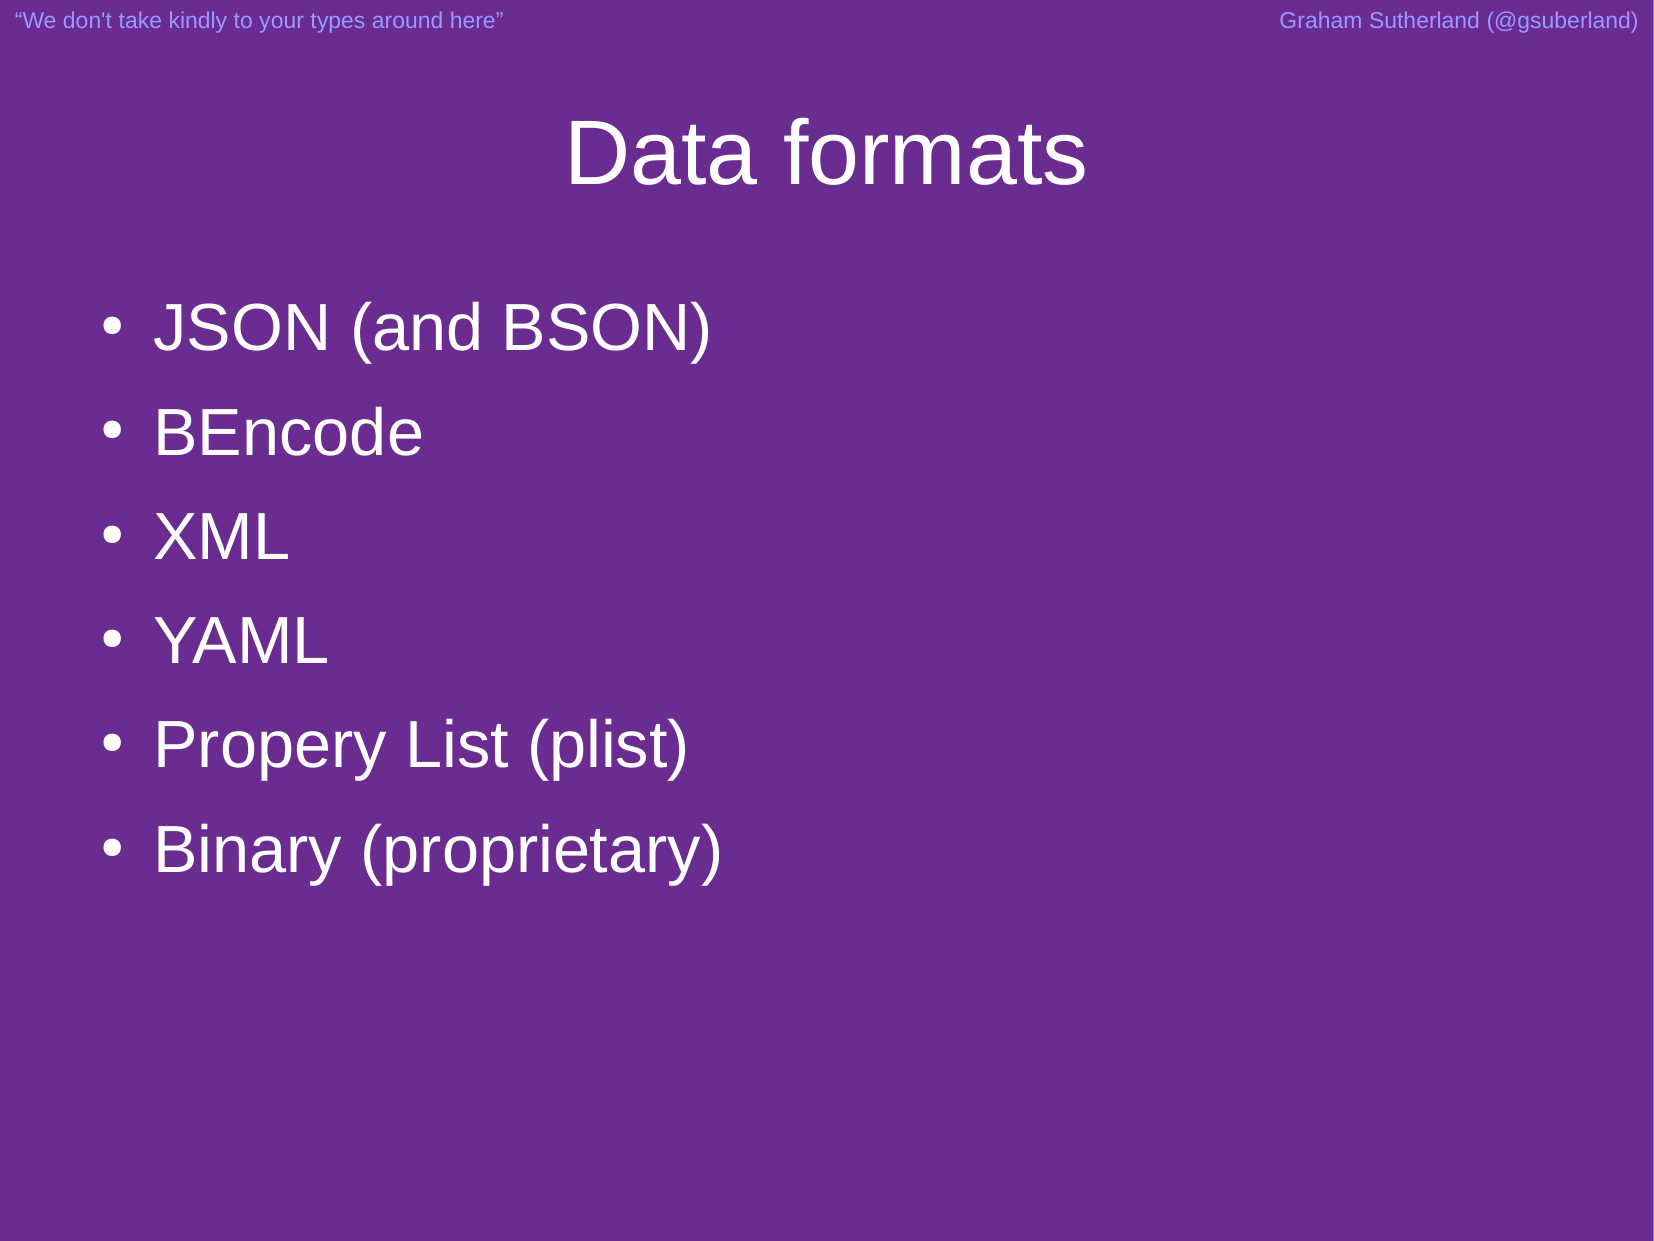

# Data formats
JSON (and BSON)
BEncode
XML
YAML
Propery List (plist)
Binary (proprietary)